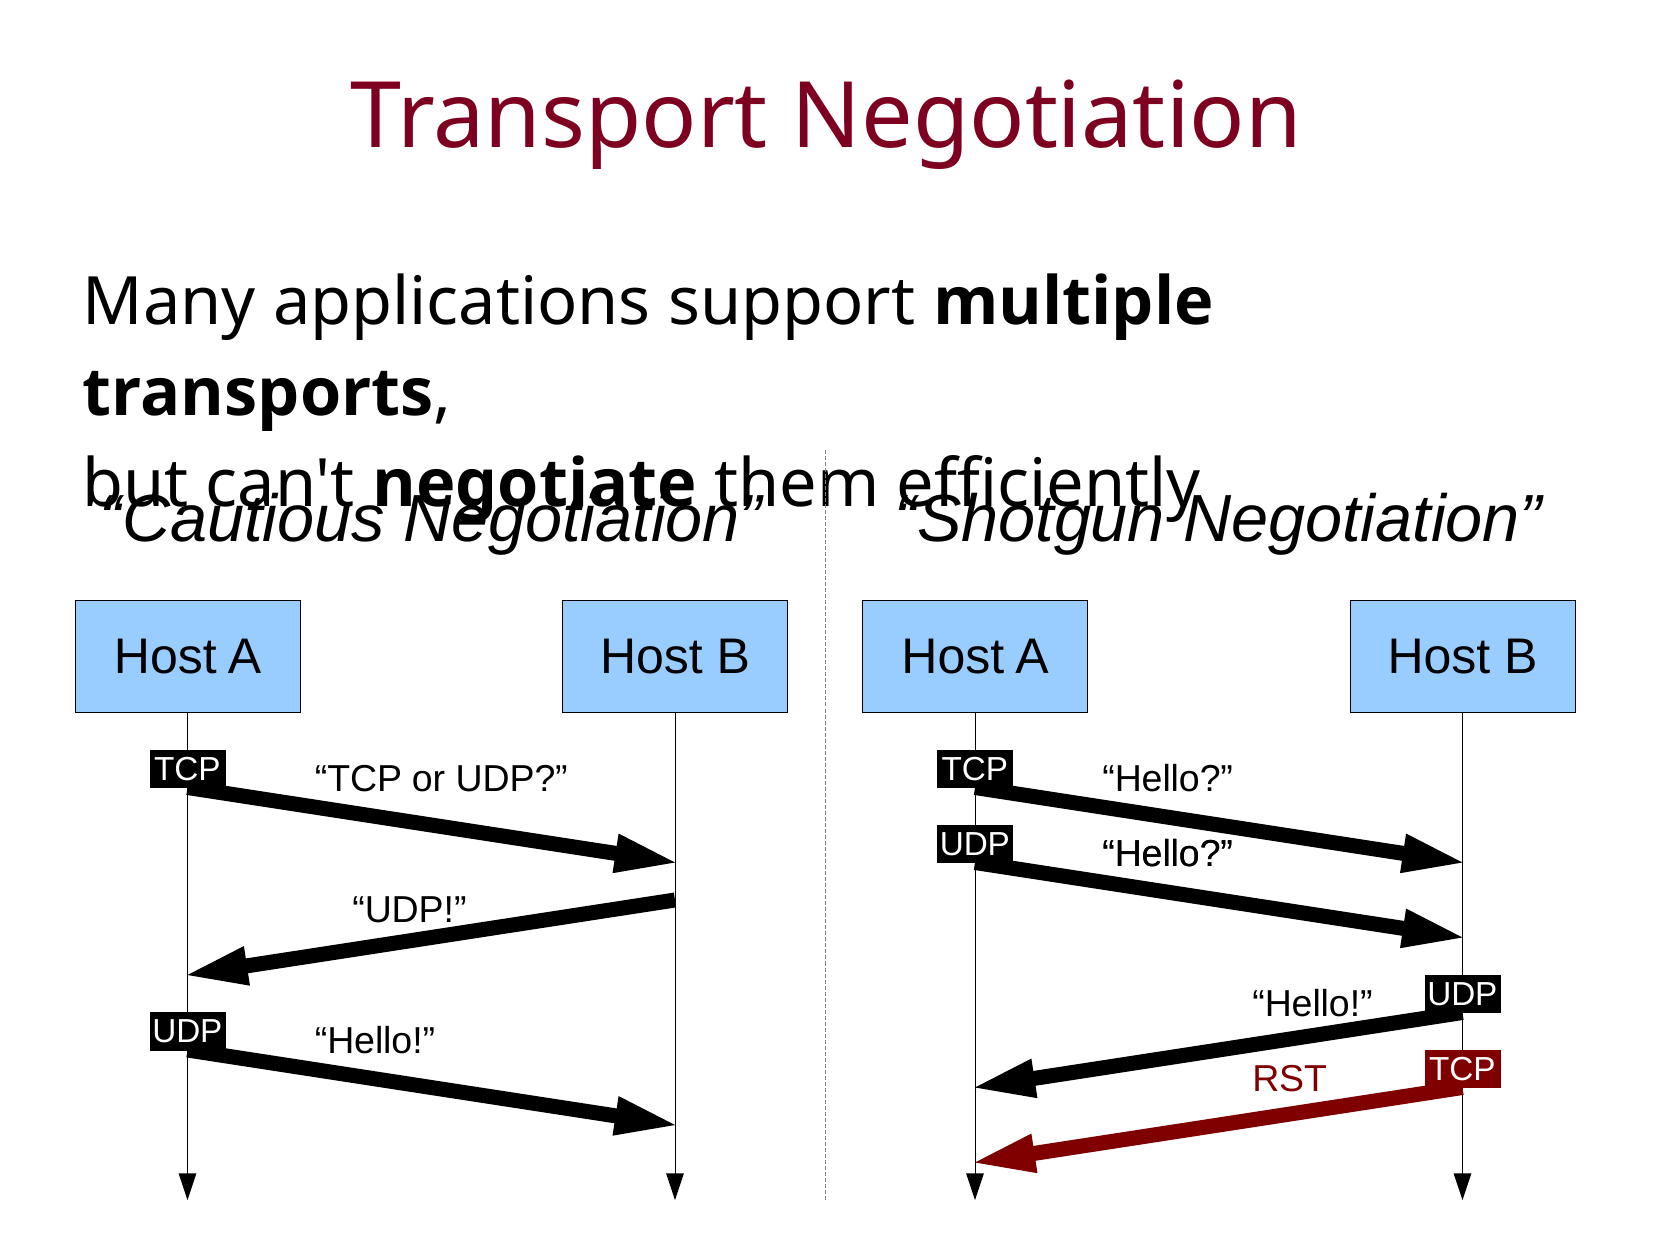

# Transport Negotiation
Many applications support multiple transports,
but can't negotiate them efficiently
“Cautious Negotiation”
“Shotgun Negotiation”
Host A
Host B
Host A
Host B
TCP
“TCP or UDP?”
TCP
“Hello?”
UDP
“Hello?”
“Hello?”
“UDP!”
“Hello!”
UDP
UDP
“Hello!”
RST
TCP